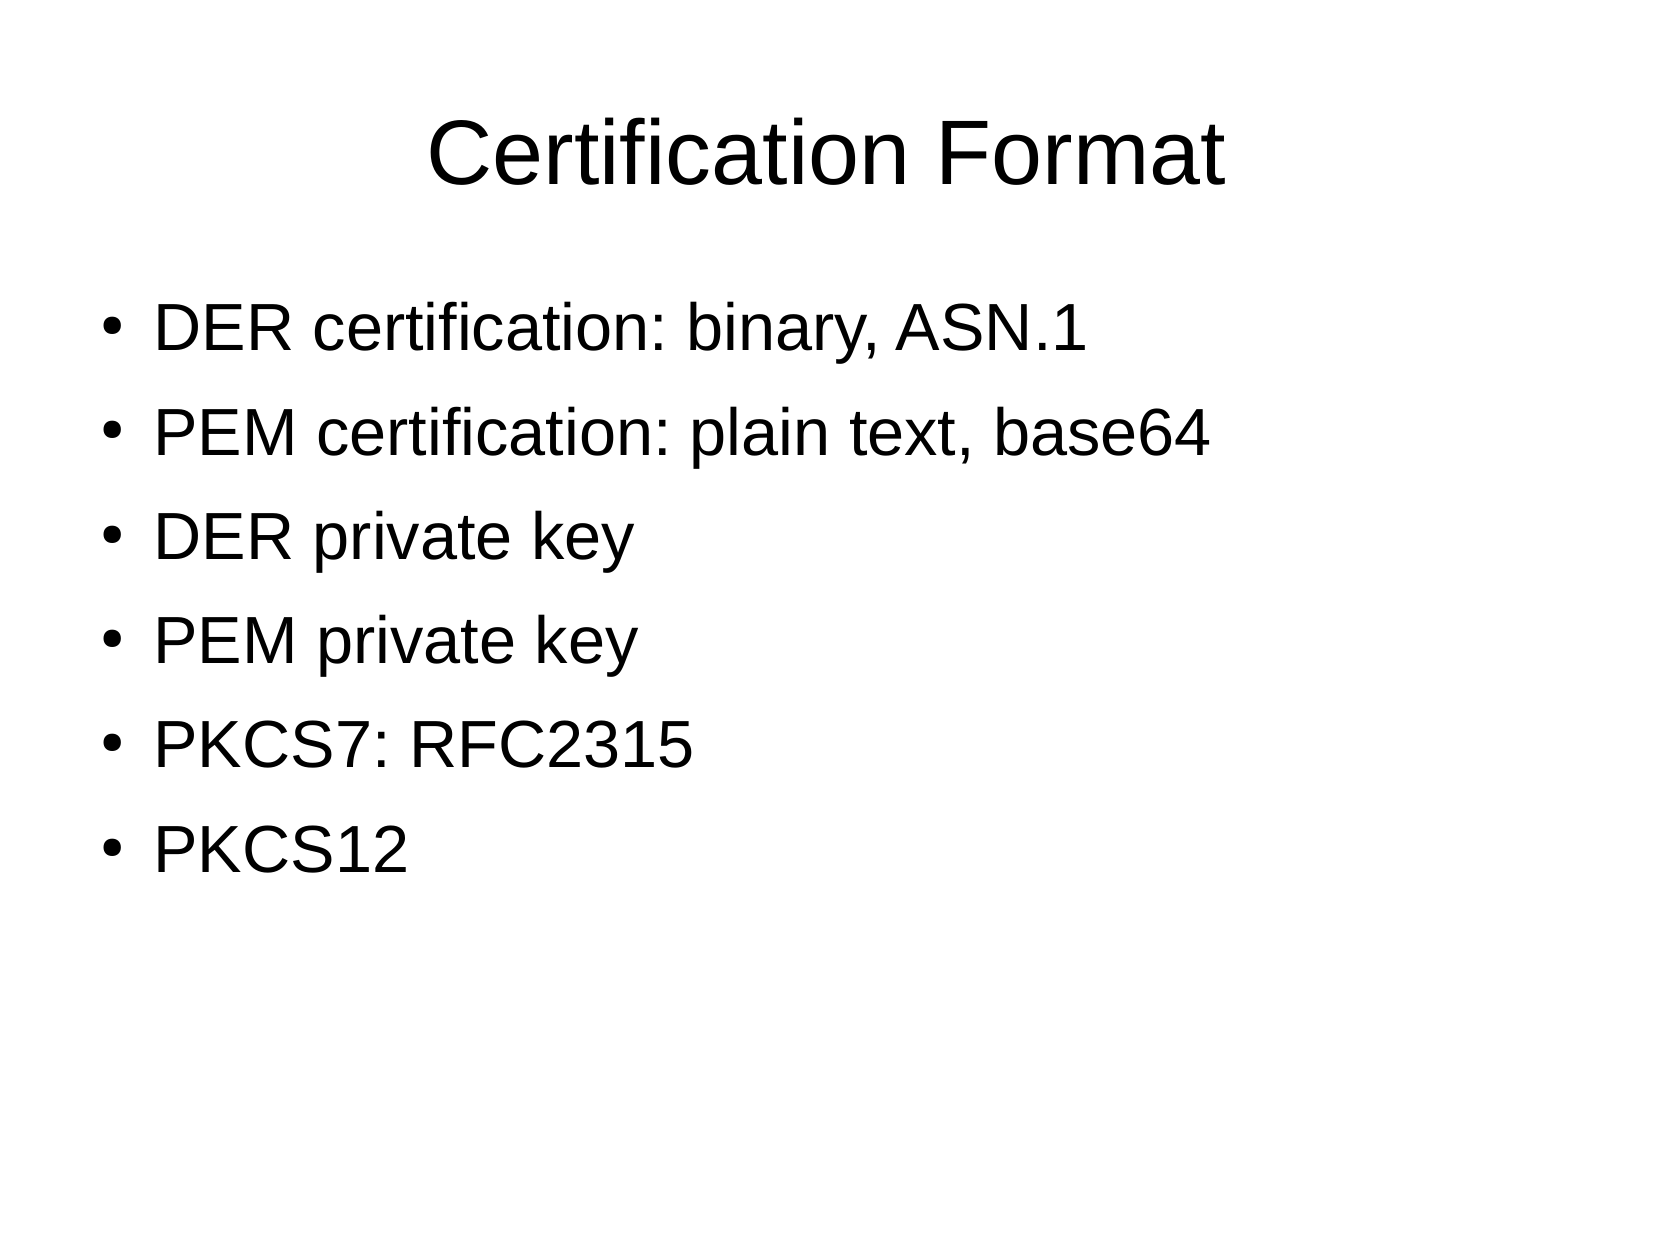

# Certification Format
DER certification: binary, ASN.1
PEM certification: plain text, base64
DER private key
PEM private key
PKCS7: RFC2315
PKCS12